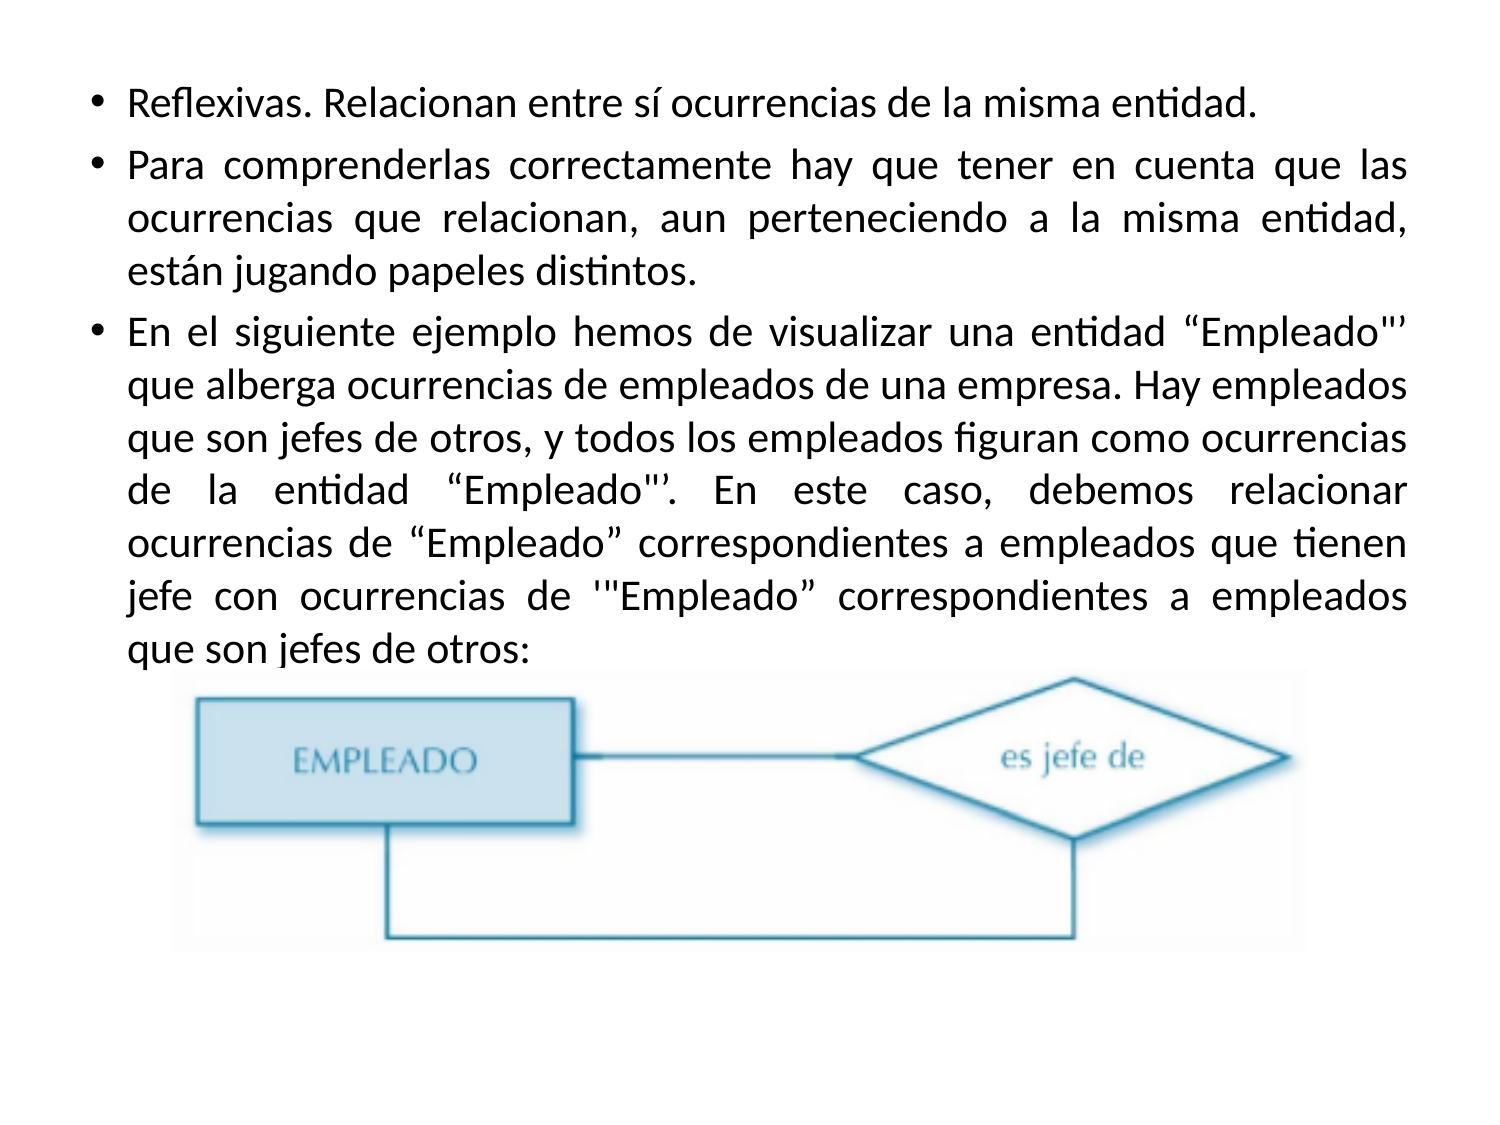

# Reflexivas. Relacionan entre sí ocurrencias de la misma entidad.
Para comprenderlas correctamente hay que tener en cuenta que las ocurrencias que relacionan, aun perteneciendo a la misma entidad, están jugando papeles distintos.
En el siguiente ejemplo hemos de visualizar una entidad “Empleado"’ que alberga ocurrencias de empleados de una empresa. Hay empleados que son jefes de otros, y todos los empleados figuran como ocurrencias de la entidad “Empleado"’. En este caso, debemos relacionar ocurrencias de “Empleado” correspondientes a empleados que tienen jefe con ocurrencias de '"Empleado” correspondientes a empleados que son jefes de otros: